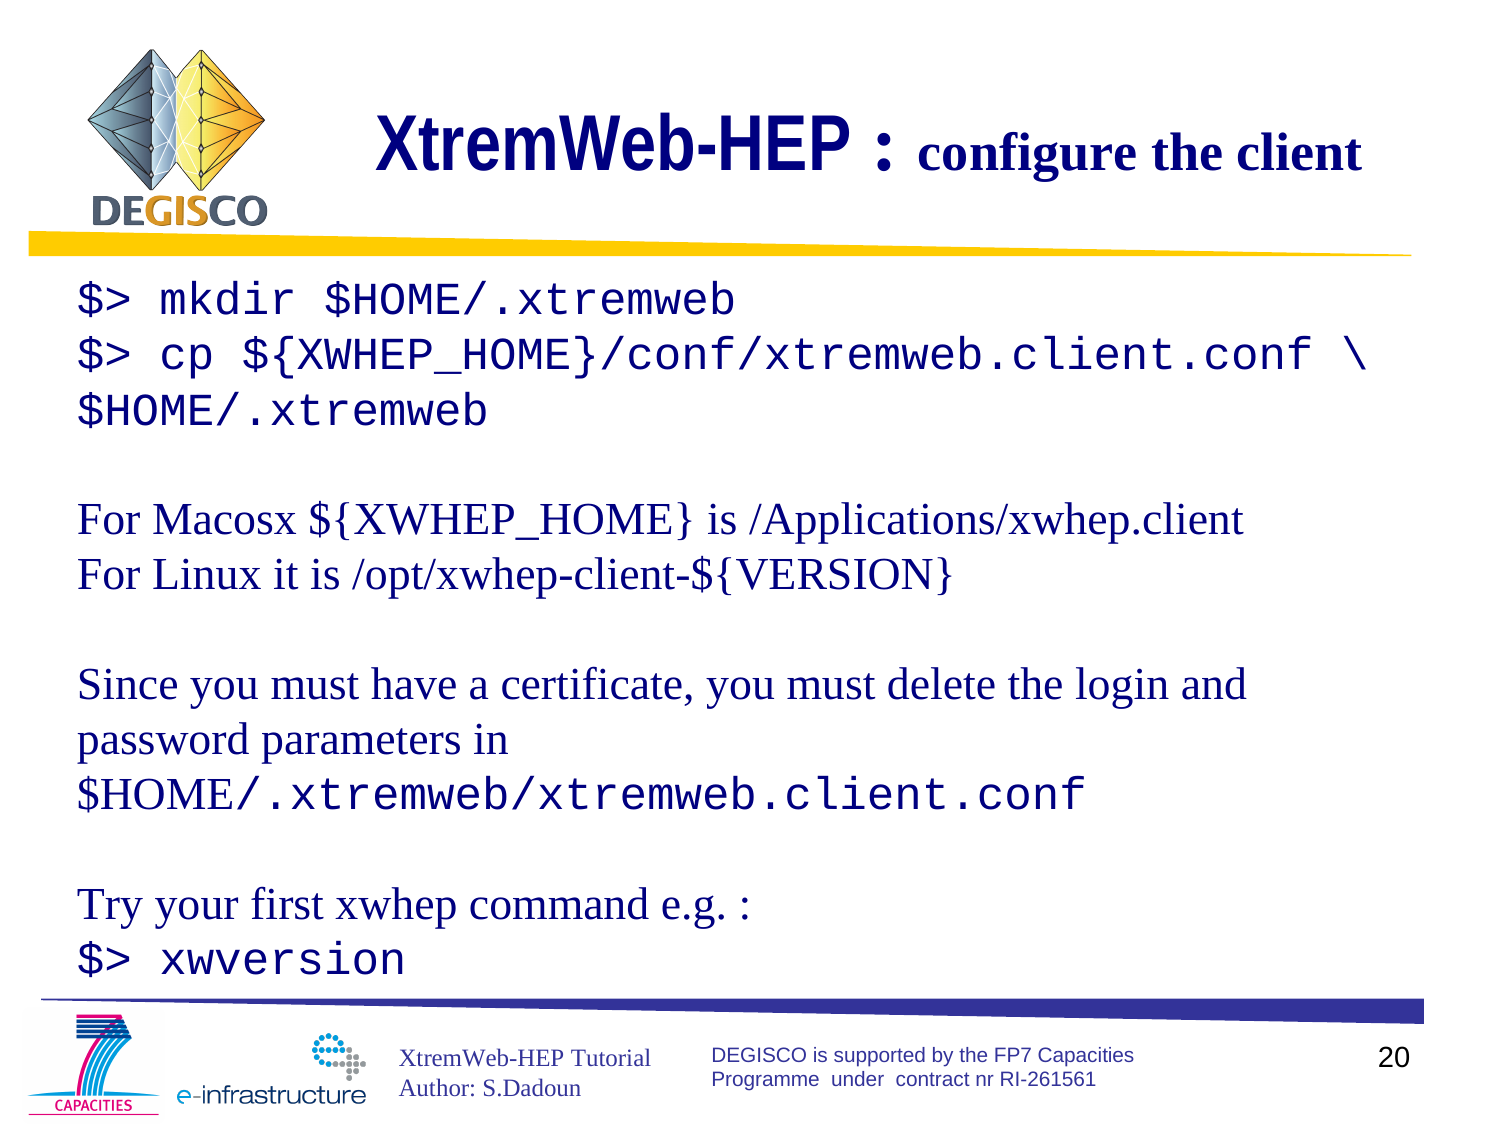

XtremWeb-HEP : configure the client
# $> mkdir $HOME/.xtremweb $> cp ${XWHEP_HOME}/conf/xtremweb.client.conf \ $HOME/.xtremweb For Macosx ${XWHEP_HOME} is /Applications/xwhep.client For Linux it is /opt/xwhep-client-${VERSION} Since you must have a certificate, you must delete the login and password parameters in $HOME/.xtremweb/xtremweb.client.conf Try your first xwhep command e.g. : $> xwversion